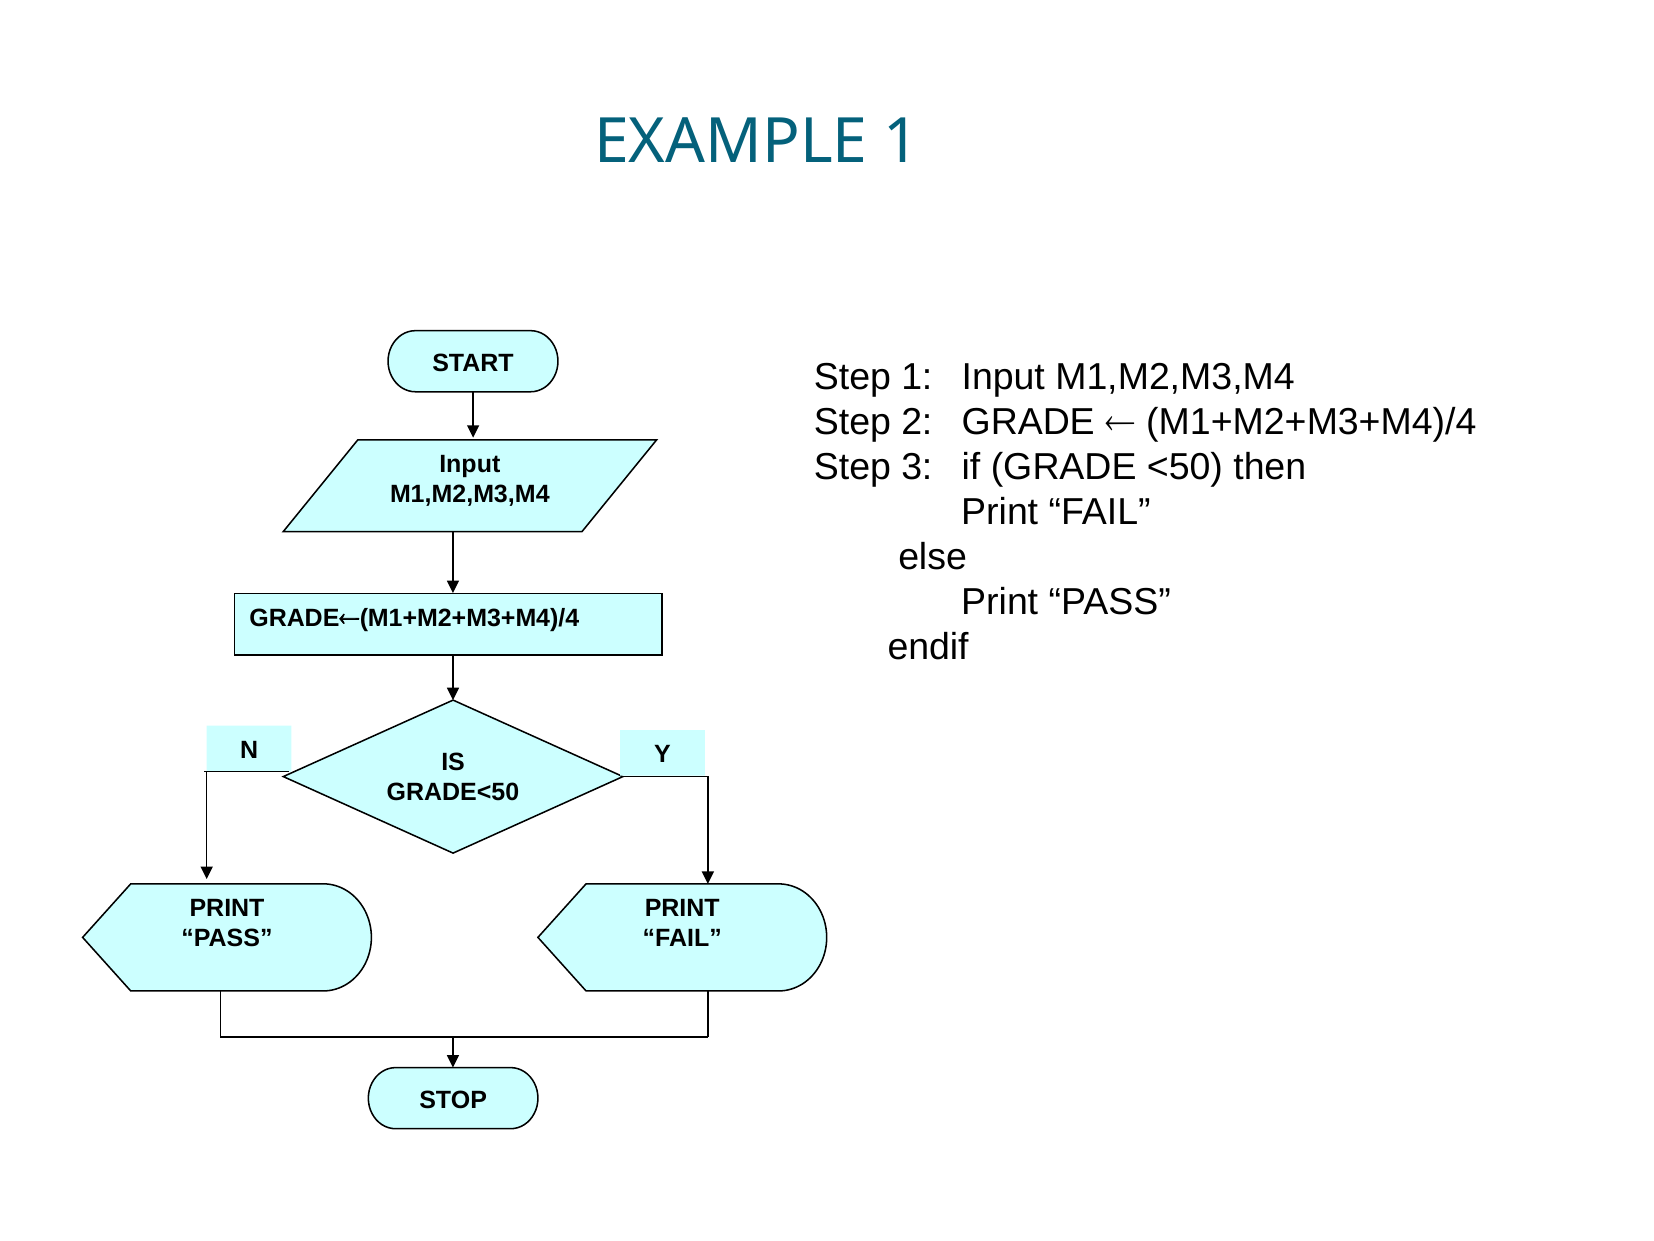

# Example 1
START
Input
M1,M2,M3,M4
GRADE(M1+M2+M3+M4)/4
IS
GRADE<50
N
Y
PRINT
“FAIL”
STOP
Step 1: 	Input M1,M2,M3,M4
Step 2: 	GRADE  (M1+M2+M3+M4)/4
Step 3: 	if (GRADE <50) then
	 Print “FAIL”
 	 else
	 Print “PASS”
 	endif
PRINT
“PASS”